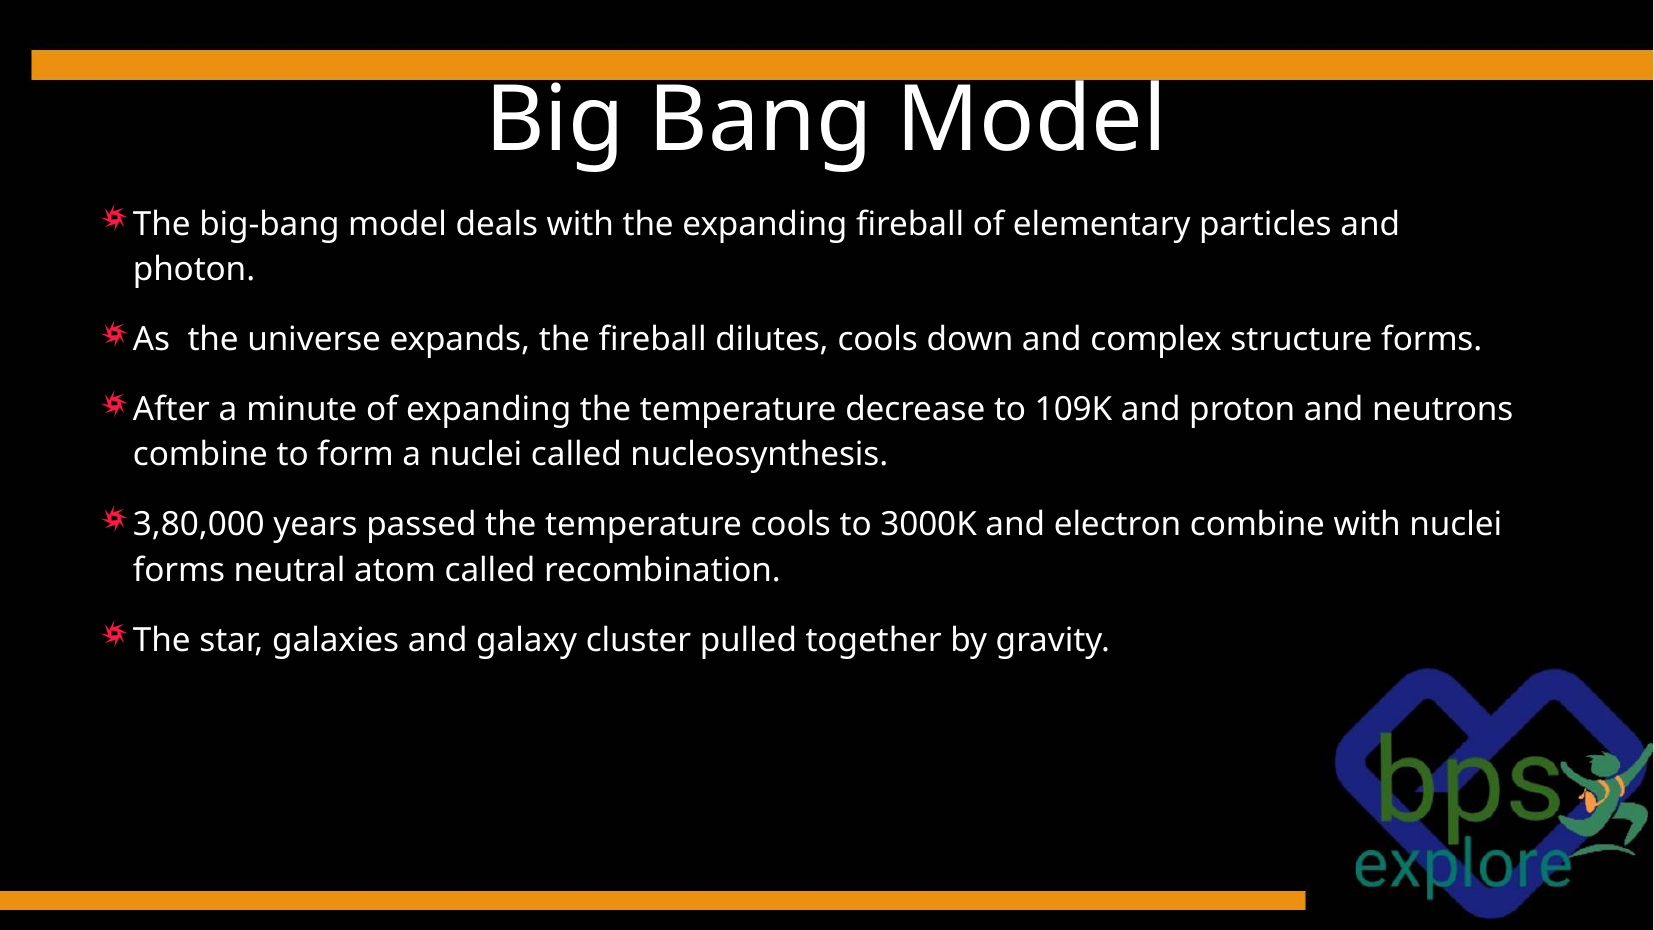

# Big Bang Model
The big-bang model deals with the expanding fireball of elementary particles and photon.
As  the universe expands, the fireball dilutes, cools down and complex structure forms.
After a minute of expanding the temperature decrease to 109K and proton and neutrons combine to form a nuclei called nucleosynthesis.
3,80,000 years passed the temperature cools to 3000K and electron combine with nuclei forms neutral atom called recombination.
The star, galaxies and galaxy cluster pulled together by gravity.